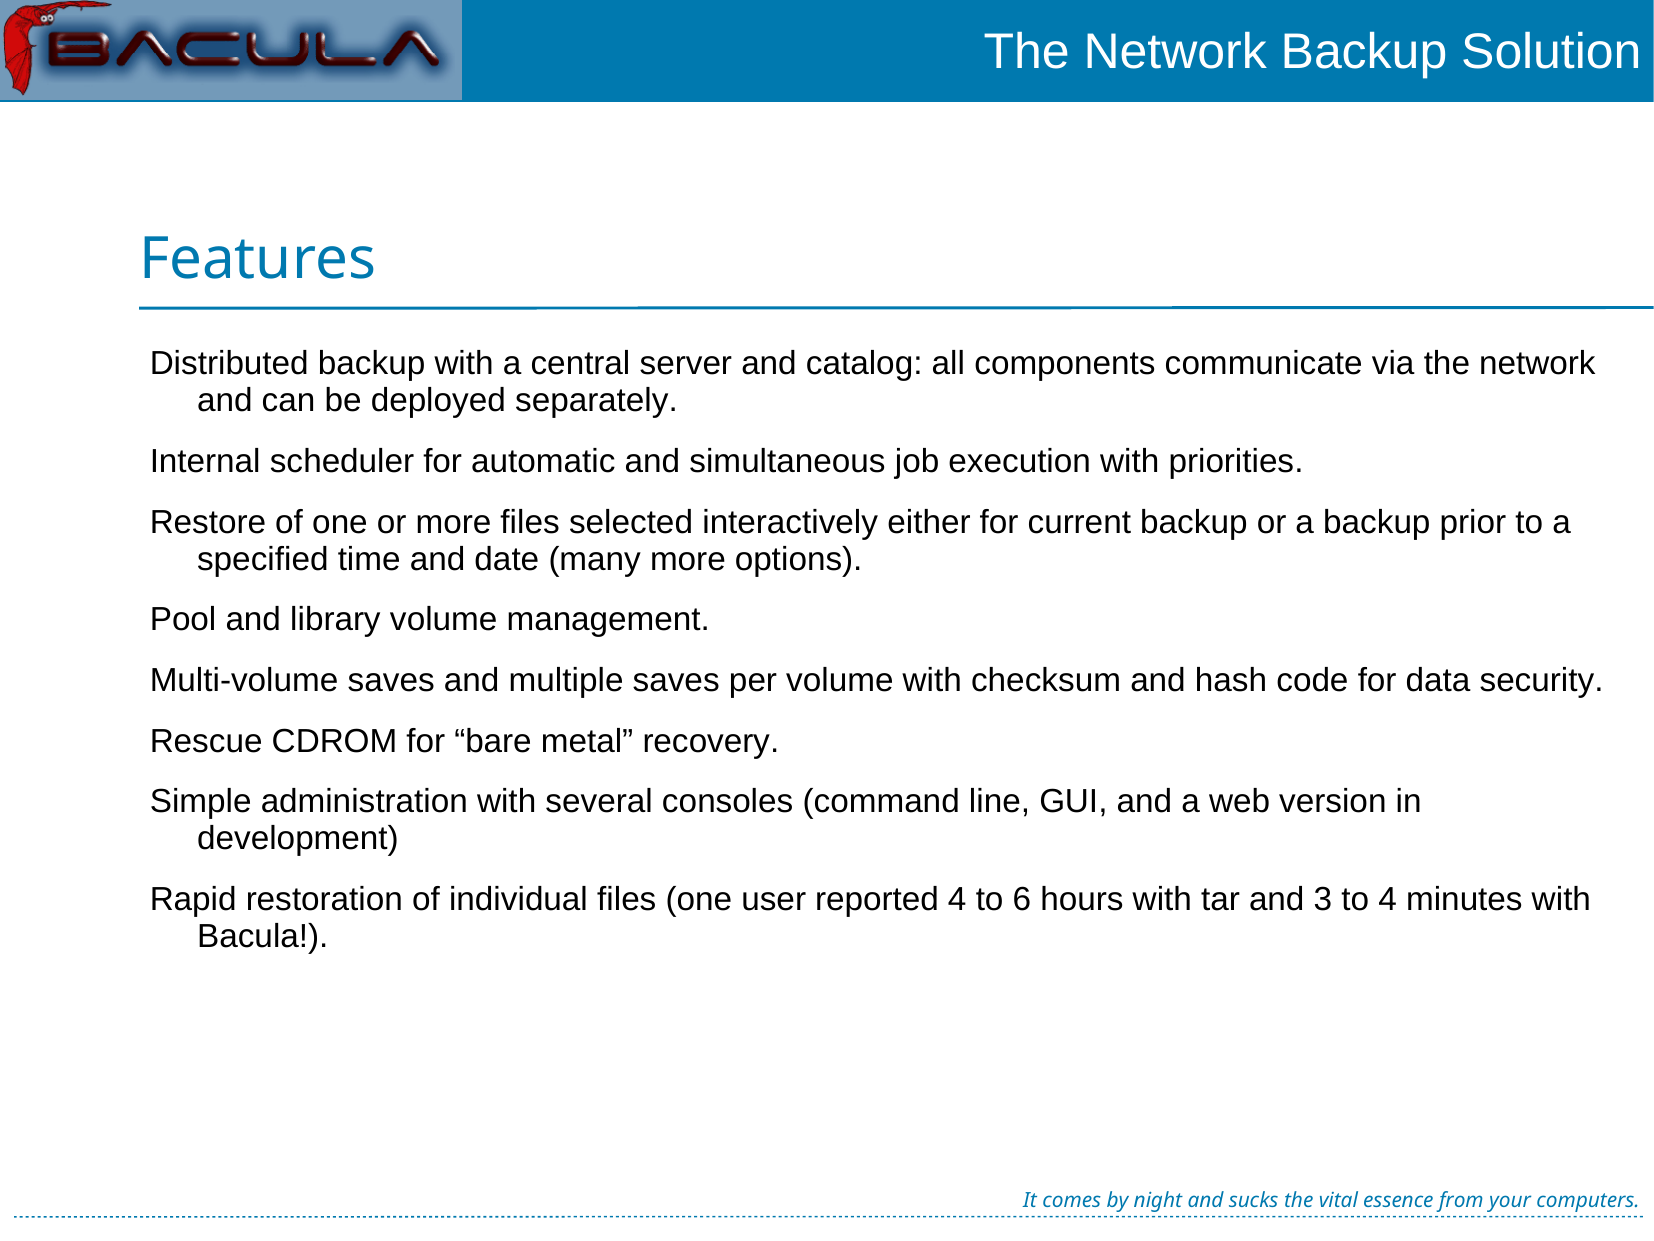

# Features
Distributed backup with a central server and catalog: all components communicate via the network and can be deployed separately.
Internal scheduler for automatic and simultaneous job execution with priorities.
Restore of one or more files selected interactively either for current backup or a backup prior to a specified time and date (many more options).
Pool and library volume management.
Multi-volume saves and multiple saves per volume with checksum and hash code for data security.
Rescue CDROM for “bare metal” recovery.
Simple administration with several consoles (command line, GUI, and a web version in development)
Rapid restoration of individual files (one user reported 4 to 6 hours with tar and 3 to 4 minutes with Bacula!).